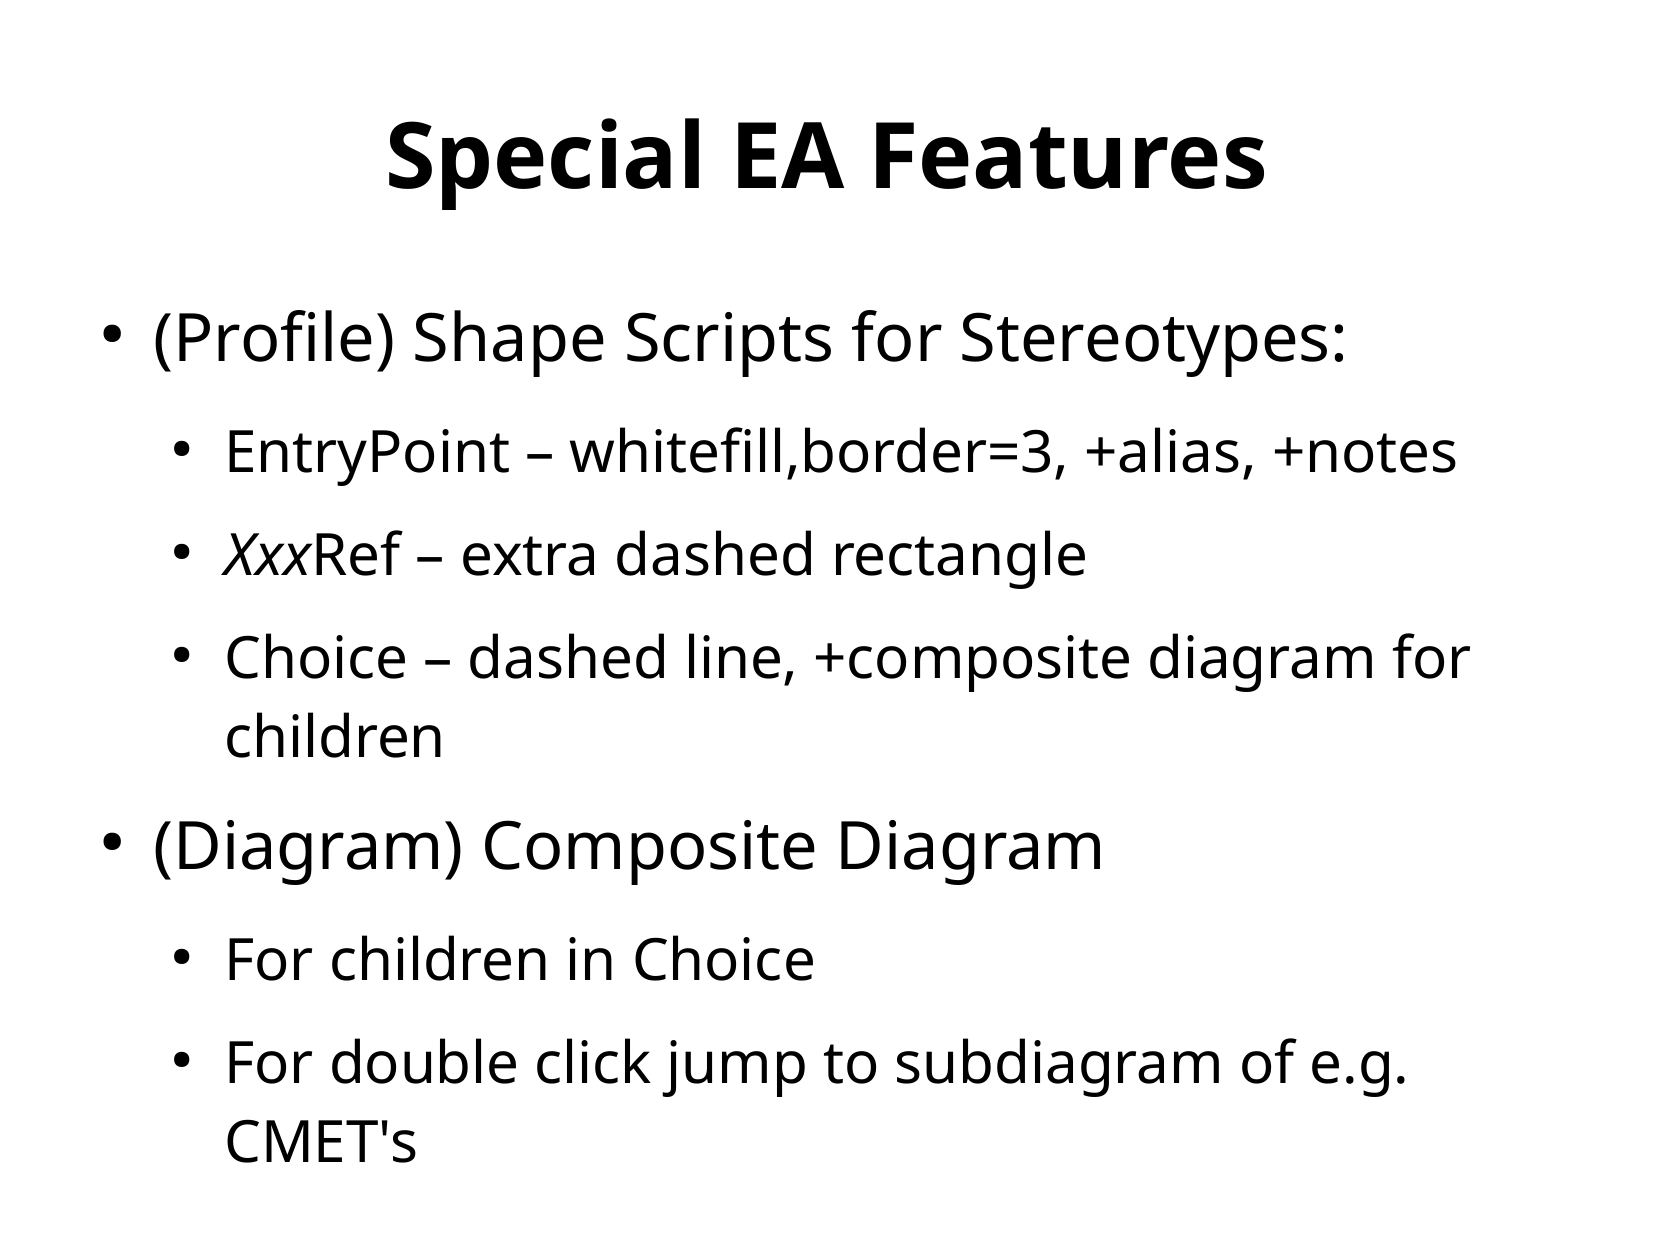

# Special EA Features
(Profile) Shape Scripts for Stereotypes:
EntryPoint – whitefill,border=3, +alias, +notes
XxxRef – extra dashed rectangle
Choice – dashed line, +composite diagram for children
(Diagram) Composite Diagram
For children in Choice
For double click jump to subdiagram of e.g. CMET's